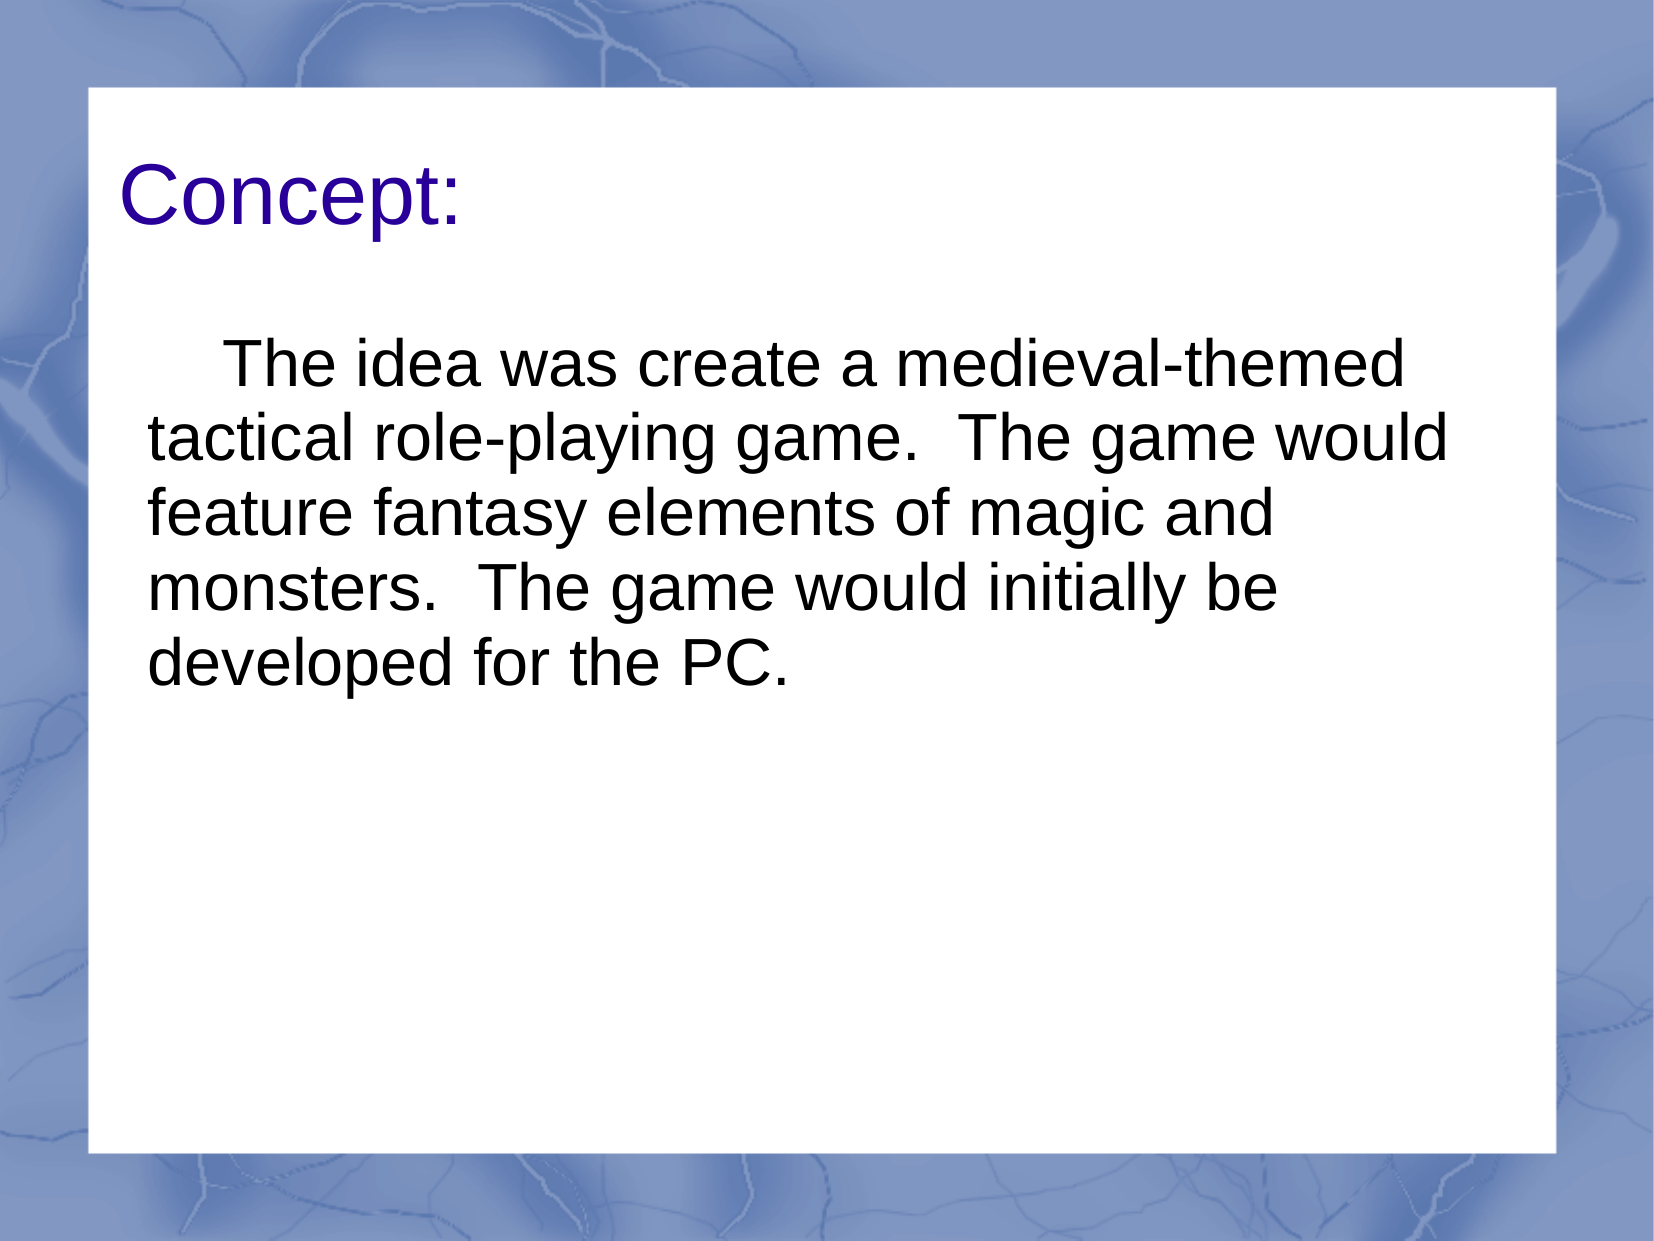

# Concept:
	The idea was create a medieval-themed tactical role-playing game. The game would feature fantasy elements of magic and monsters. The game would initially be developed for the PC.